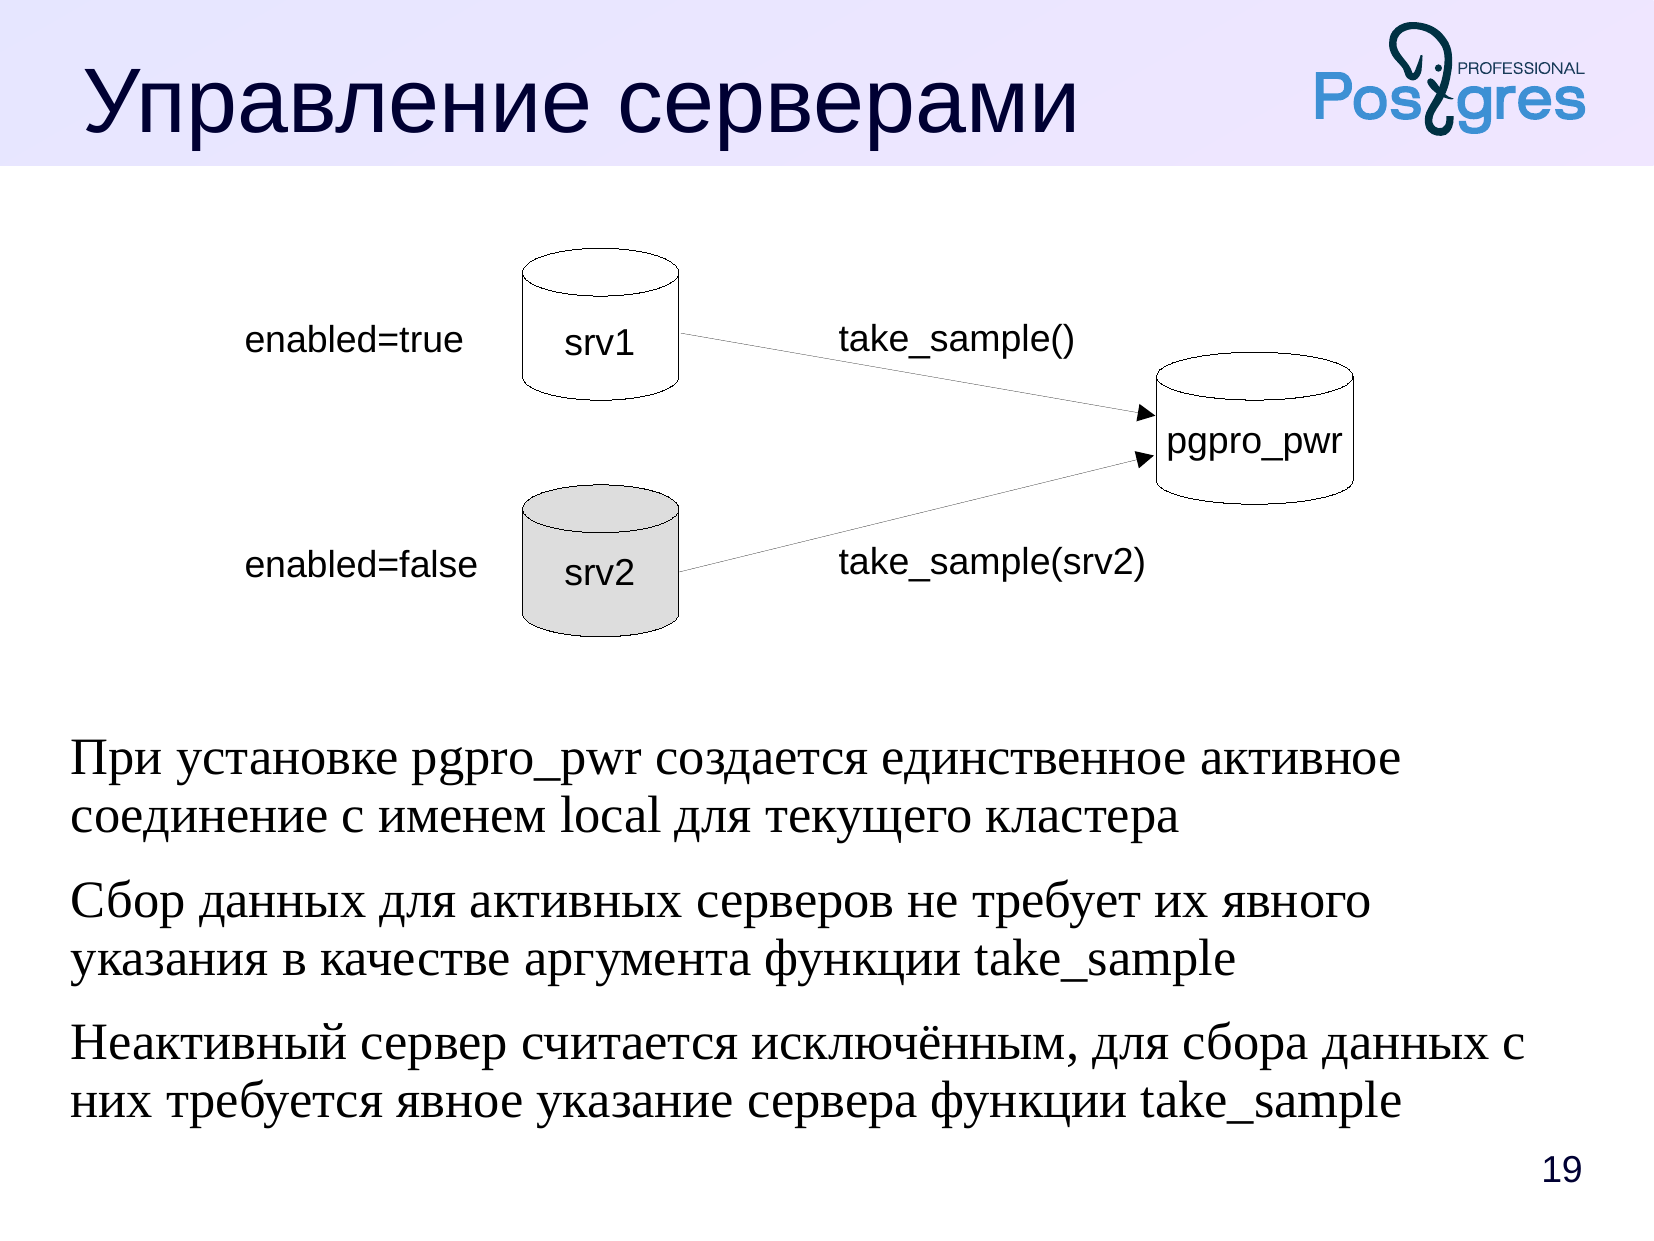

# Управление серверами
take_sample()
enabled=true
srv1
pgpro_pwr
take_sample(srv2)
enabled=false
srv2
При установке pgpro_pwr создается единственное активное соединение с именем local для текущего кластера
Сбор данных для активных серверов не требует их явного указания в качестве аргумента функции take_sample
Неактивный сервер считается исключённым, для сбора данных с них требуется явное указание сервера функции take_sample